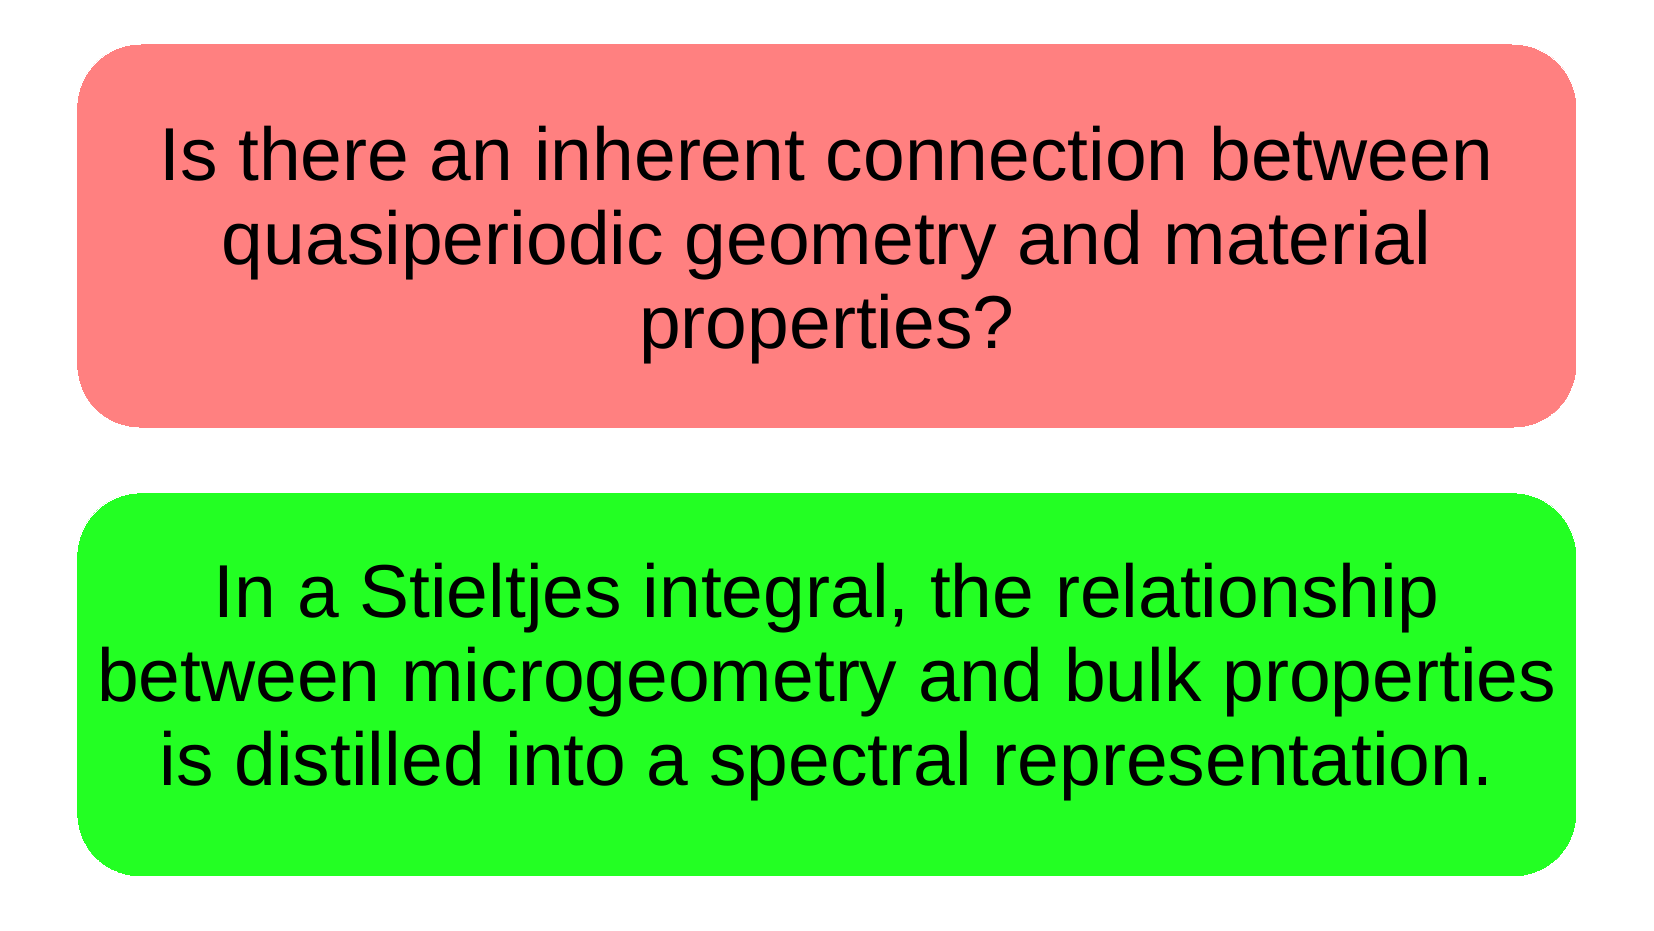

# Is there an inherent connection between quasiperiodic geometry and material properties?
In a Stieltjes integral, the relationship between microgeometry and bulk properties is distilled into a spectral representation.